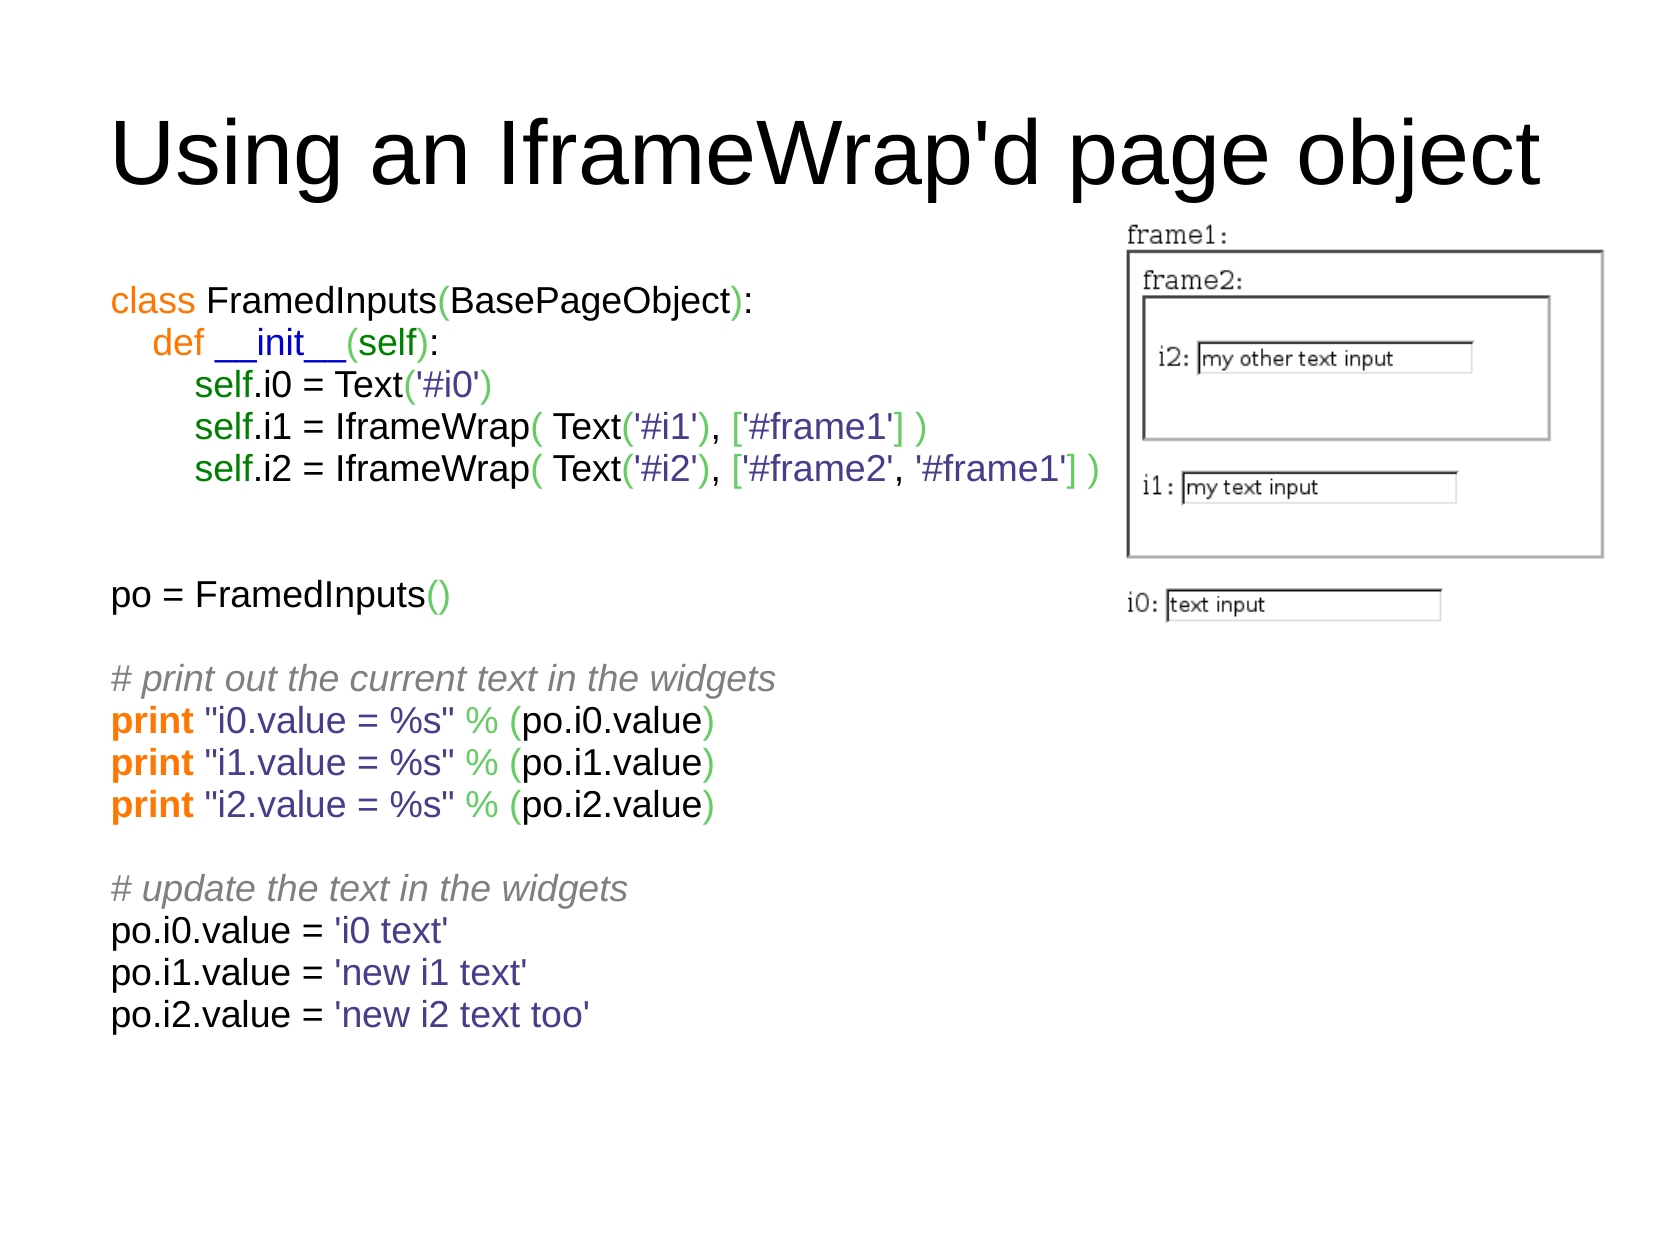

# Using an IframeWrap'd page object
class FramedInputs(BasePageObject):
 def __init__(self):
 self.i0 = Text('#i0')
 self.i1 = IframeWrap( Text('#i1'), ['#frame1'] )
 self.i2 = IframeWrap( Text('#i2'), ['#frame2', '#frame1'] )
po = FramedInputs()
# print out the current text in the widgets
print "i0.value = %s" % (po.i0.value)
print "i1.value = %s" % (po.i1.value)
print "i2.value = %s" % (po.i2.value)
# update the text in the widgets
po.i0.value = 'i0 text'
po.i1.value = 'new i1 text'
po.i2.value = 'new i2 text too'